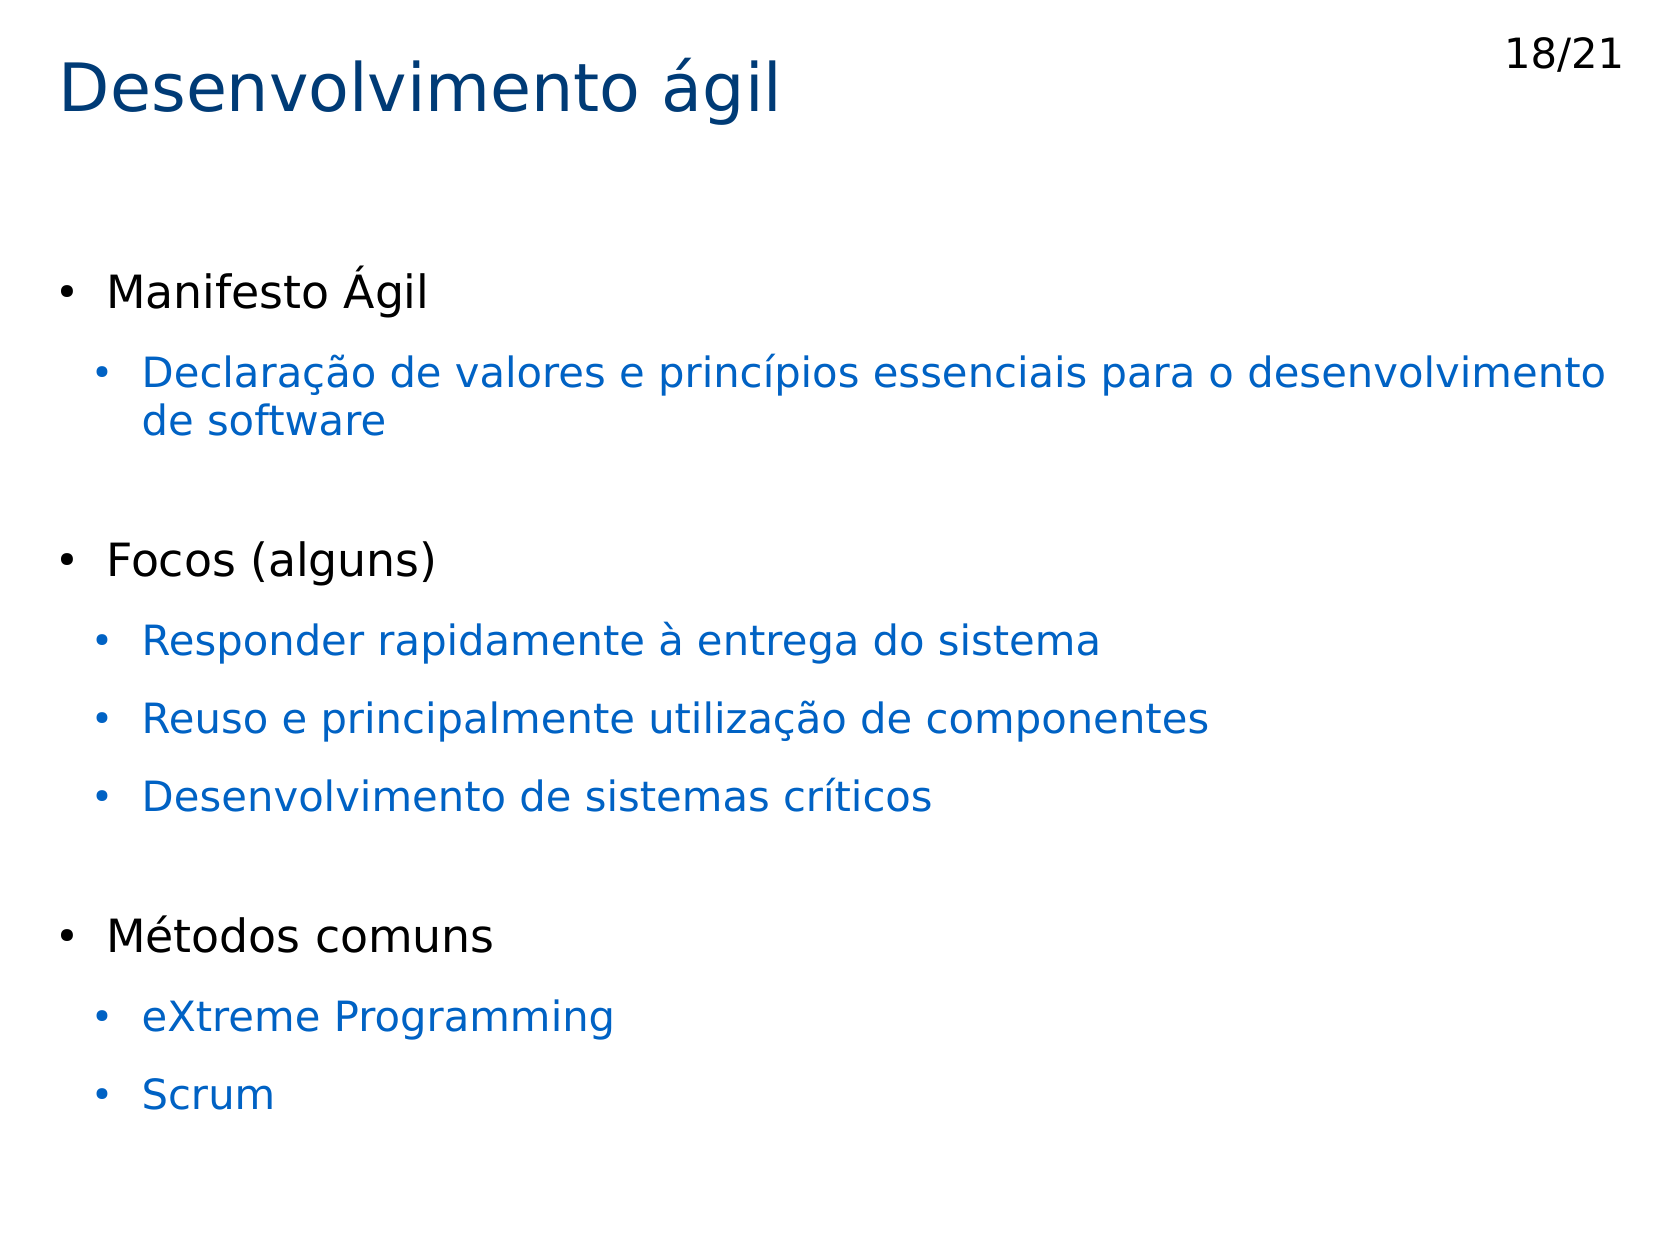

# Desenvolvimento ágil
18
Manifesto Ágil
Declaração de valores e princípios essenciais para o desenvolvimento de software
Focos (alguns)
Responder rapidamente à entrega do sistema
Reuso e principalmente utilização de componentes
Desenvolvimento de sistemas críticos
Métodos comuns
eXtreme Programming
Scrum